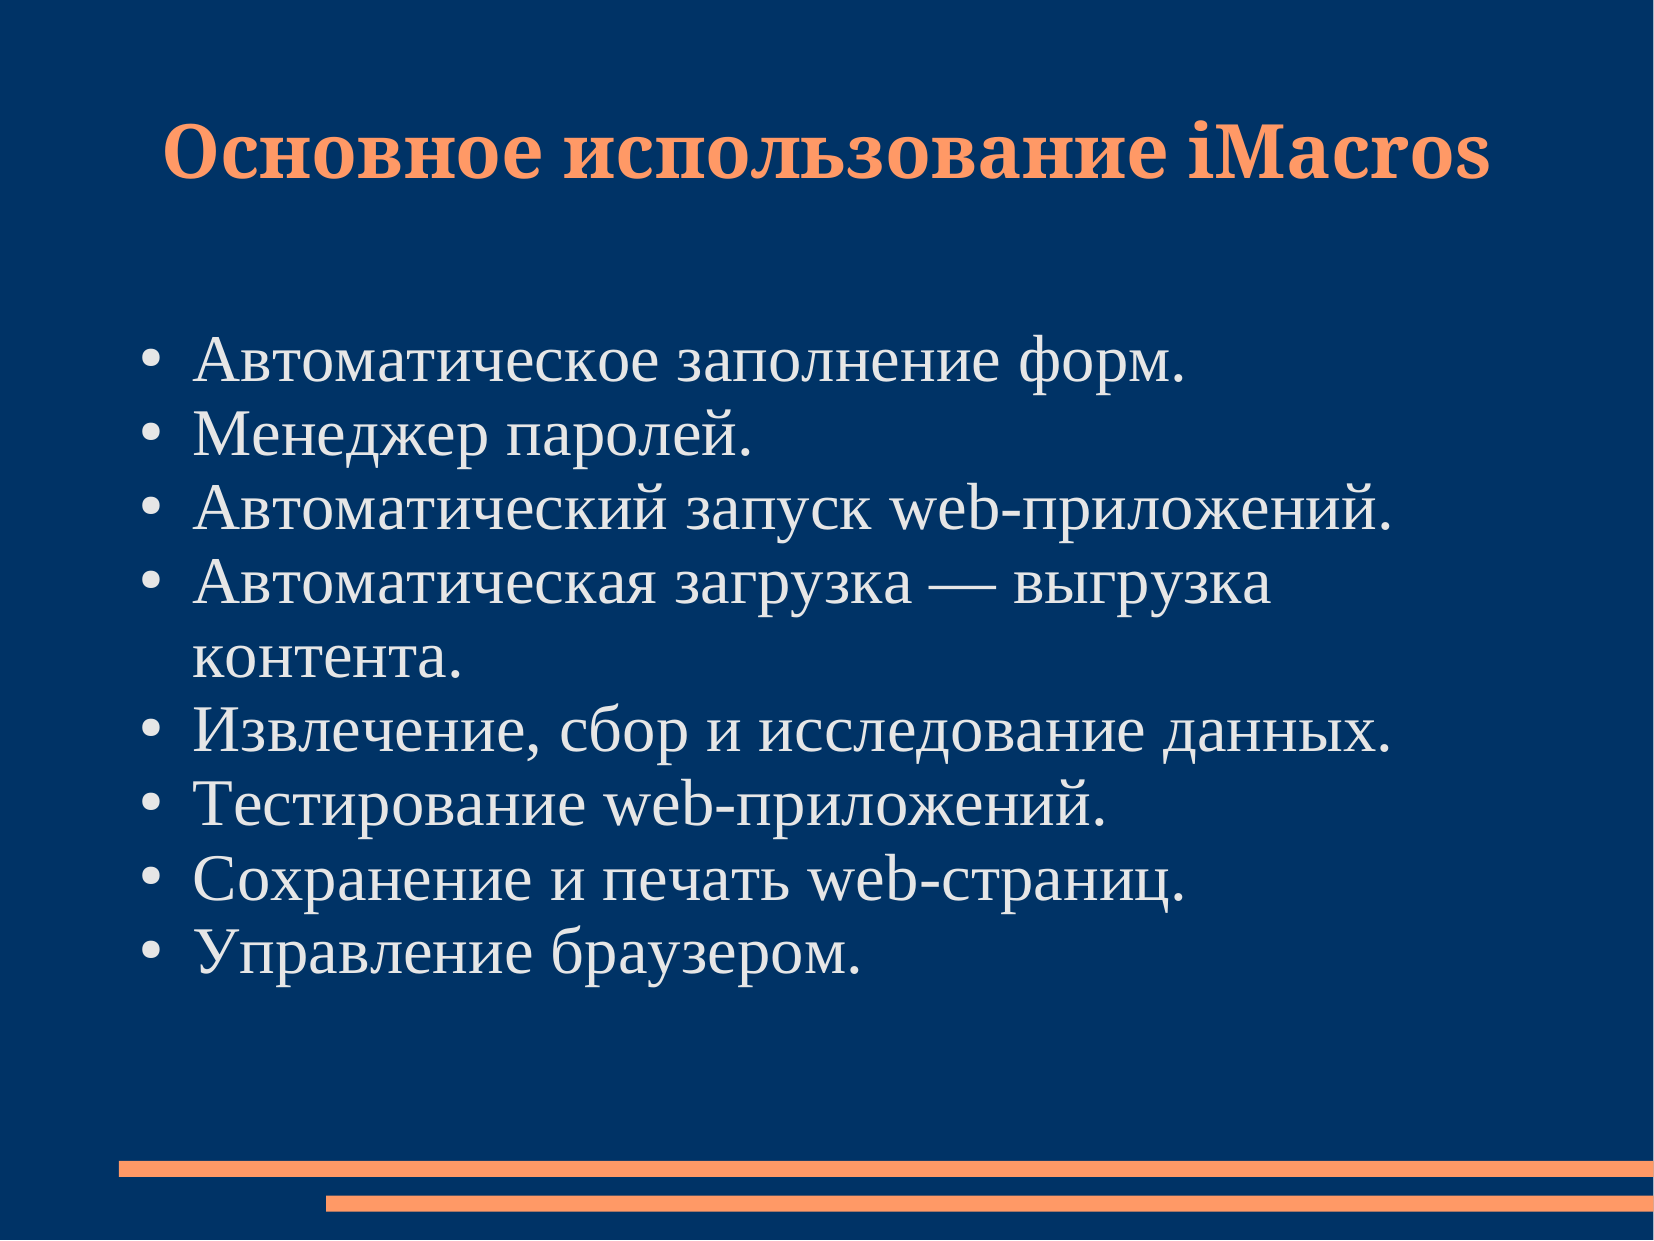

# Основное использование iMacros
Автоматическое заполнение форм.
Менеджер паролей.
Автоматический запуск web-приложений.
Автоматическая загрузка — выгрузка контента.
Извлечение, сбор и исследование данных.
Тестирование web-приложений.
Сохранение и печать web-страниц.
Управление браузером.